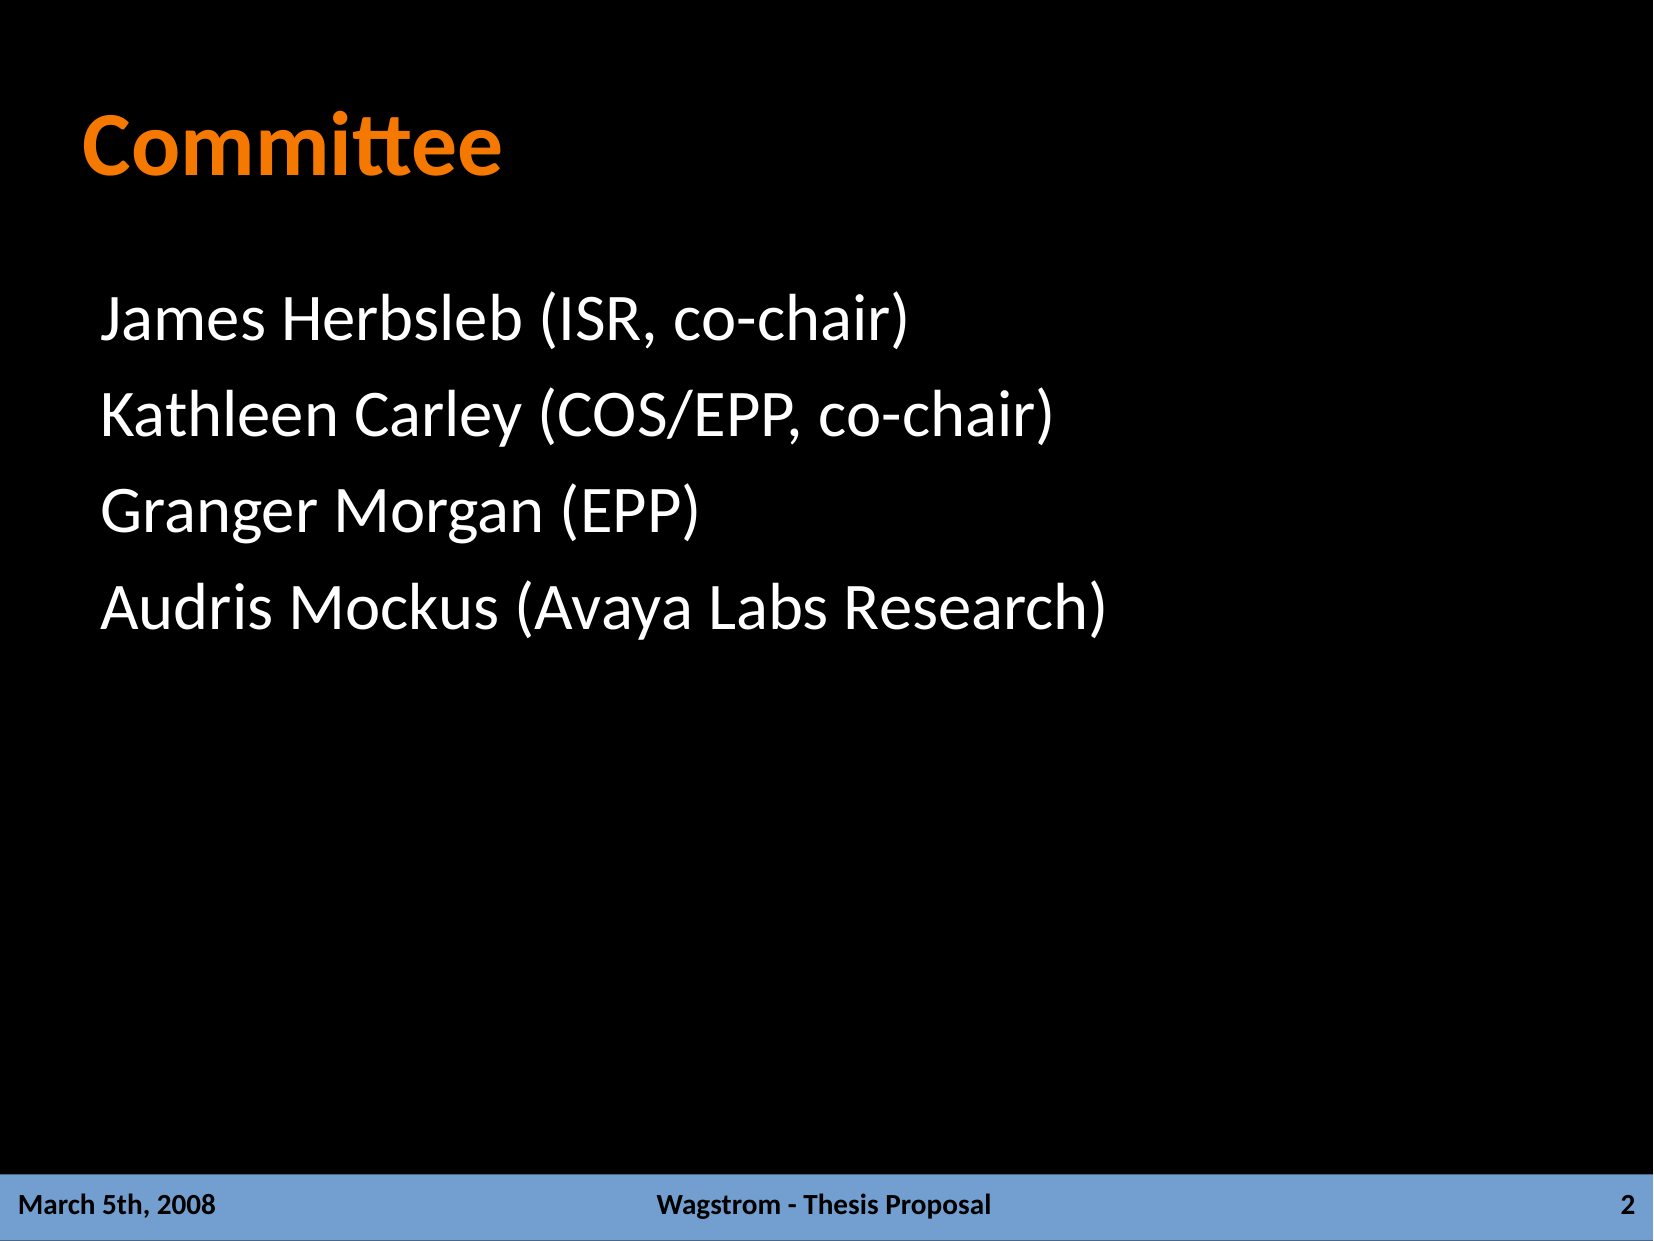

# Committee
James Herbsleb (ISR, co-chair)
Kathleen Carley (COS/EPP, co-chair)
Granger Morgan (EPP)
Audris Mockus (Avaya Labs Research)
March 5th, 2008
Wagstrom - Thesis Proposal
2